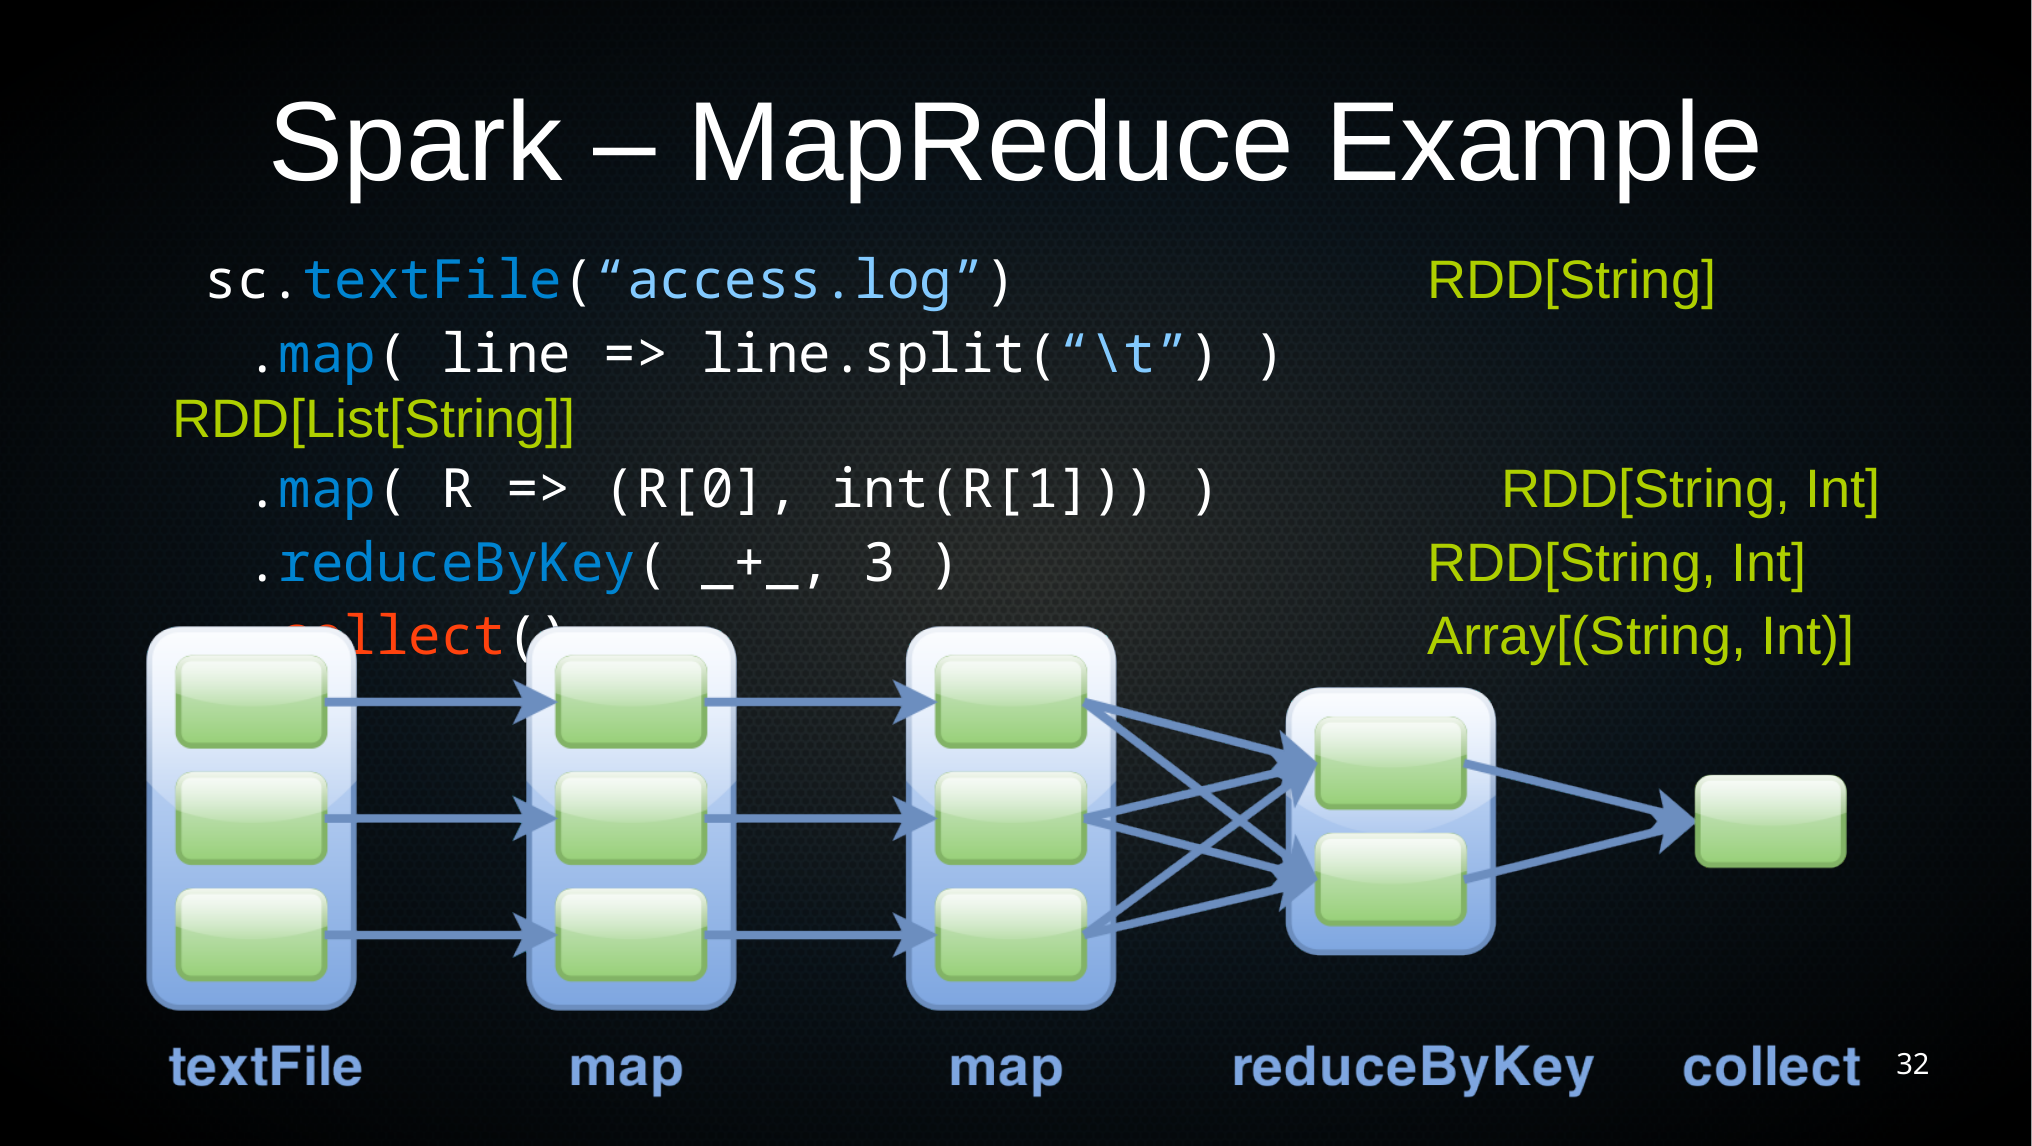

# Spark – MapReduce Example
 sc.textFile(“access.log”)						RDD[String]
	.map( line => line.split(“\t”) )			RDD[List[String]]
	.map( R => (R[0], int(R[1])) )				RDD[String, Int]
	.reduceByKey( _+_, 3 )							RDD[String, Int]
	.collect()												Array[(String, Int)]
32